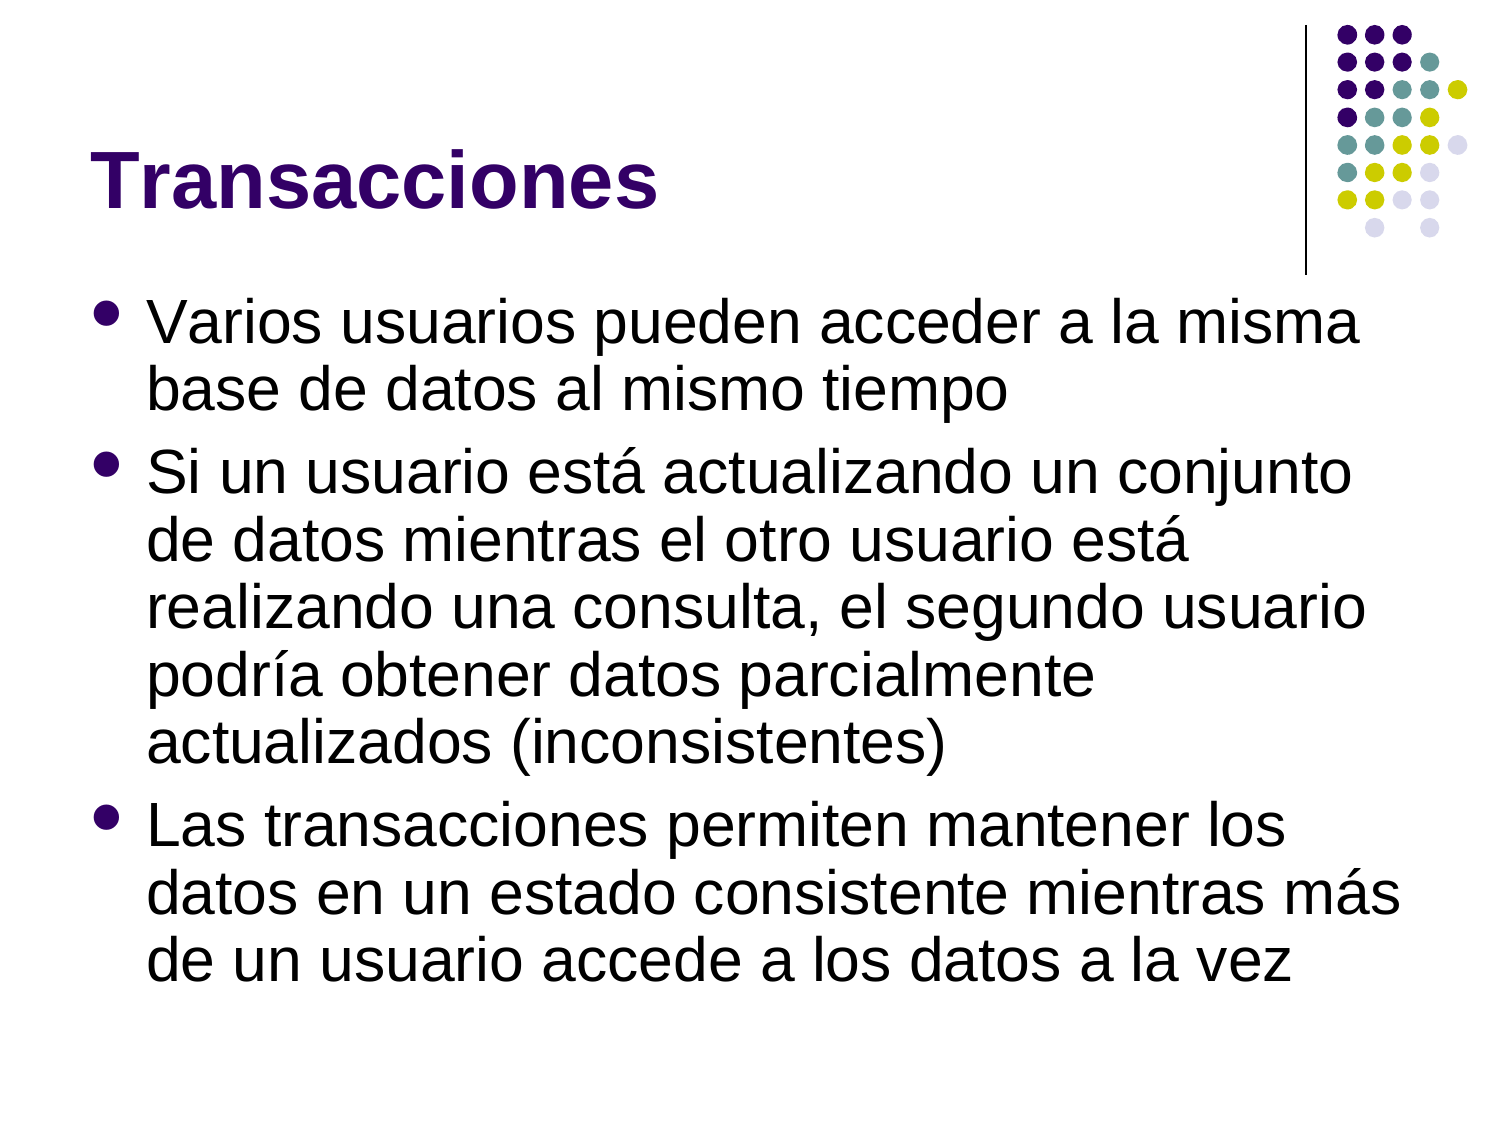

# Transacciones
Varios usuarios pueden acceder a la misma base de datos al mismo tiempo
Si un usuario está actualizando un conjunto de datos mientras el otro usuario está realizando una consulta, el segundo usuario podría obtener datos parcialmente actualizados (inconsistentes)
Las transacciones permiten mantener los datos en un estado consistente mientras más de un usuario accede a los datos a la vez